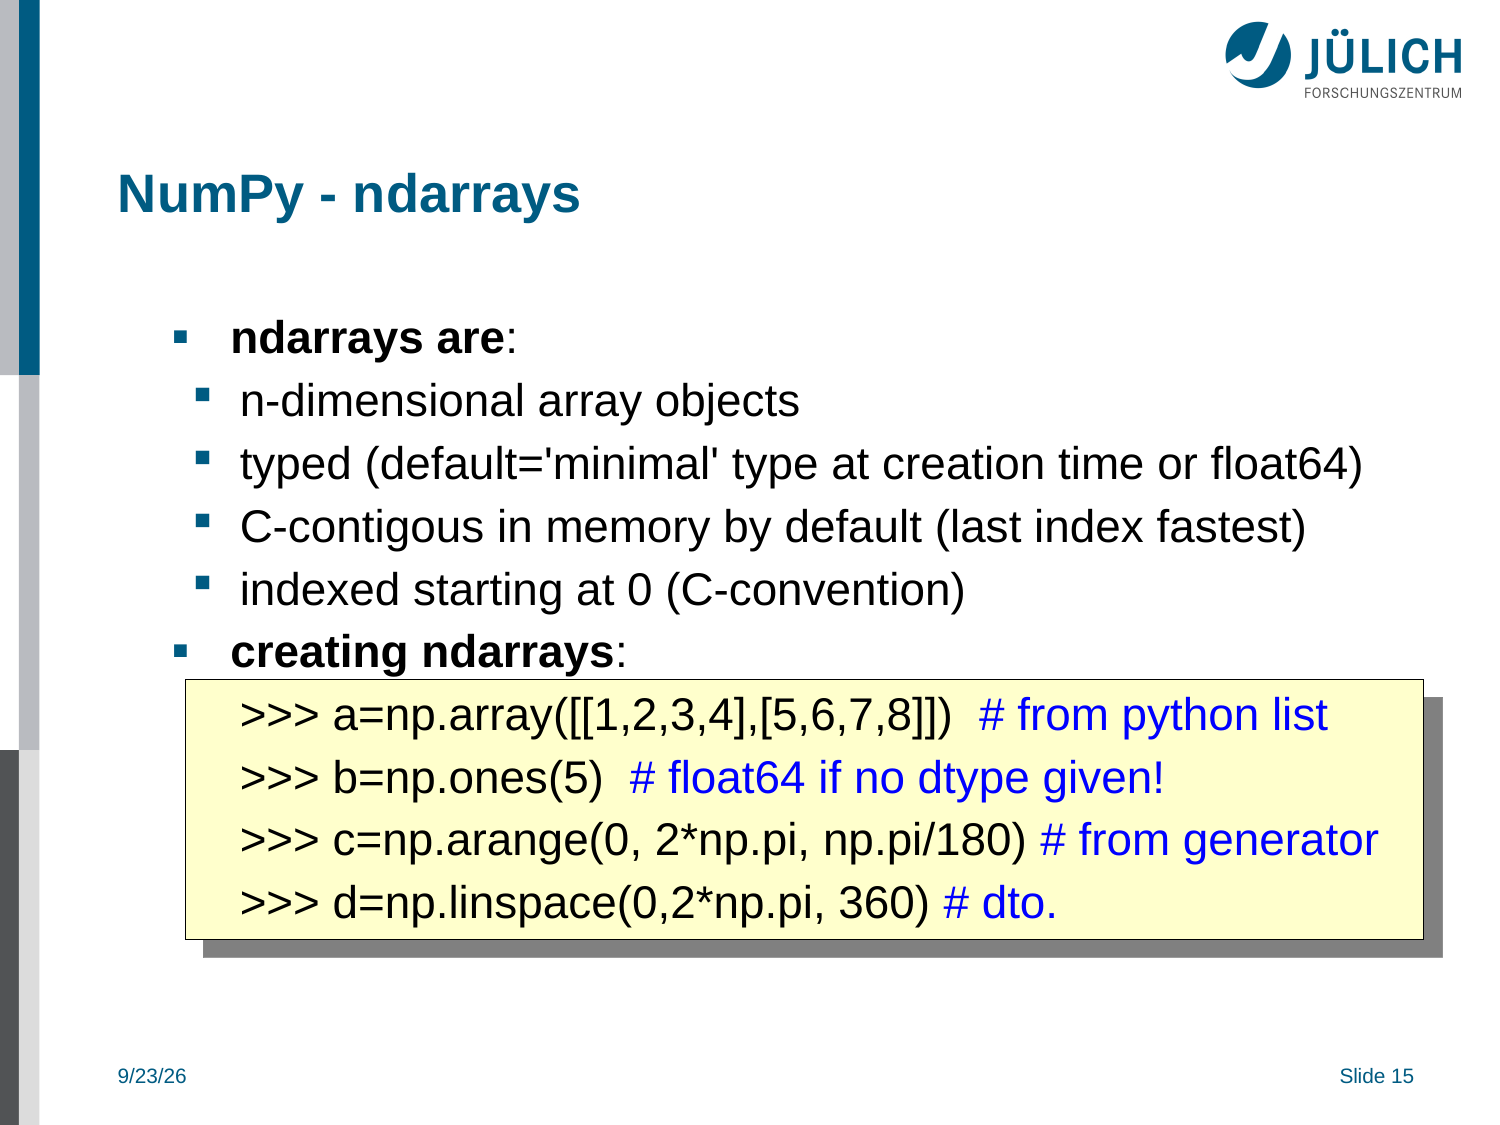

# NumPy - ndarrays
ndarrays are:
n-dimensional array objects
typed (default='minimal' type at creation time or float64)
C-contigous in memory by default (last index fastest)
indexed starting at 0 (C-convention)
creating ndarrays:
>>> a=np.array([[1,2,3,4],[5,6,7,8]]) # from python list
>>> b=np.ones(5) # float64 if no dtype given!
>>> c=np.arange(0, 2*np.pi, np.pi/180) # from generator
>>> d=np.linspace(0,2*np.pi, 360) # dto.